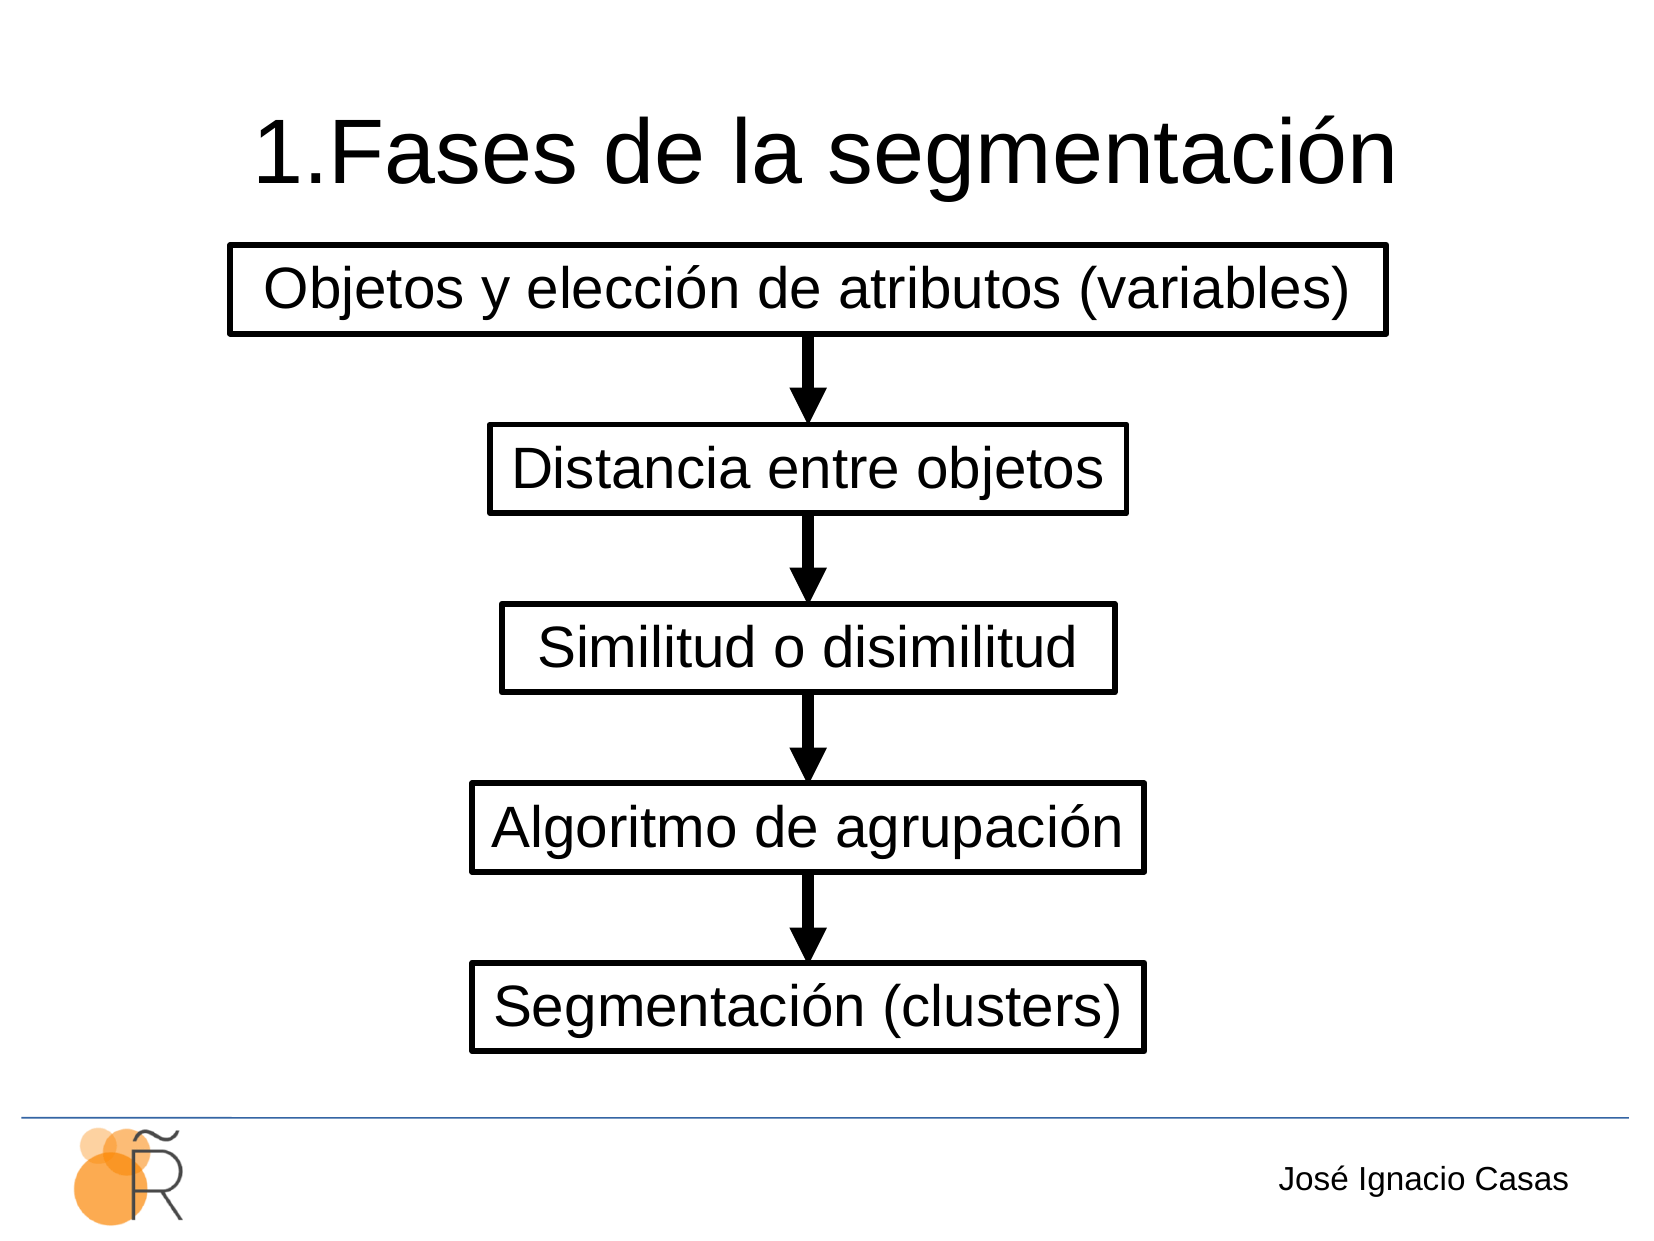

# 1.Fases de la segmentación
Objetos y elección de atributos (variables)
Distancia entre objetos
Similitud o disimilitud
Algoritmo de agrupación
Segmentación (clusters)